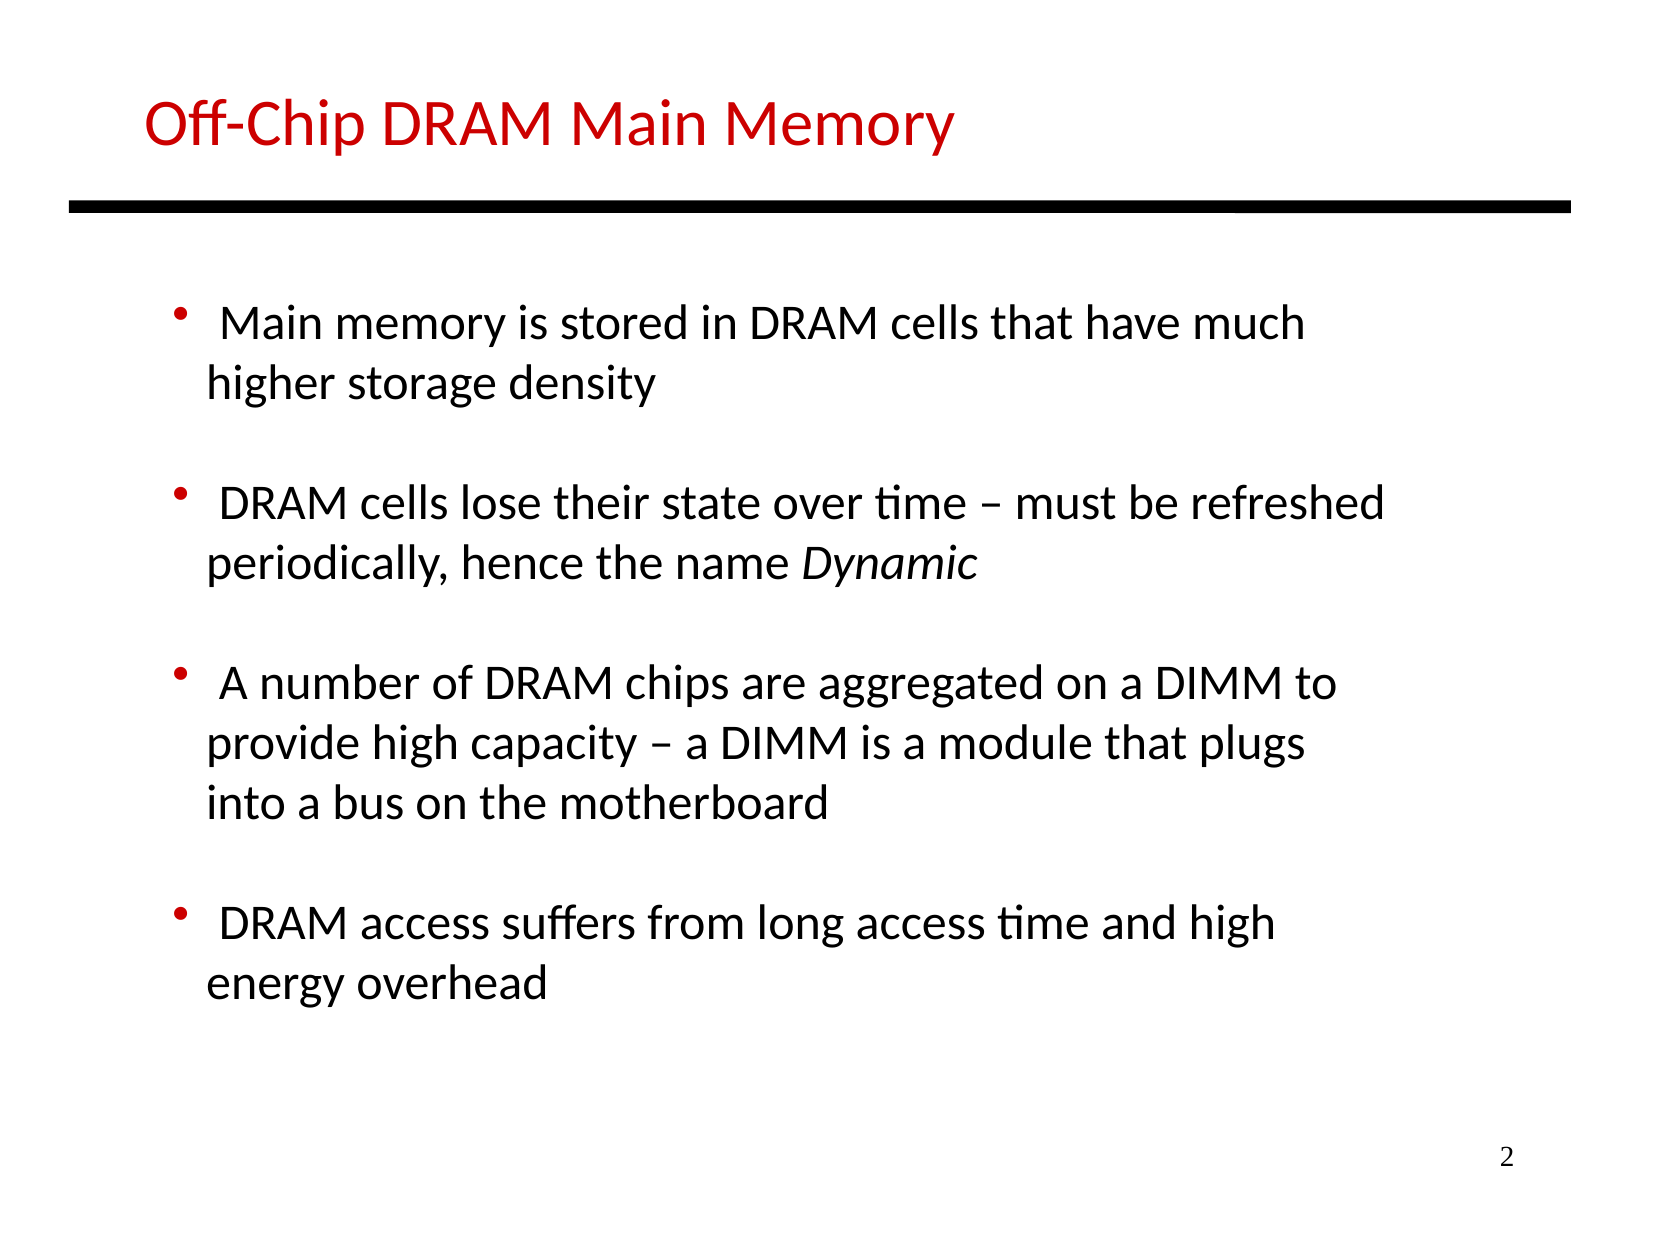

Off-Chip DRAM Main Memory
 Main memory is stored in DRAM cells that have much
 higher storage density
 DRAM cells lose their state over time – must be refreshed
 periodically, hence the name Dynamic
 A number of DRAM chips are aggregated on a DIMM to
 provide high capacity – a DIMM is a module that plugs
 into a bus on the motherboard
 DRAM access suffers from long access time and high
 energy overhead